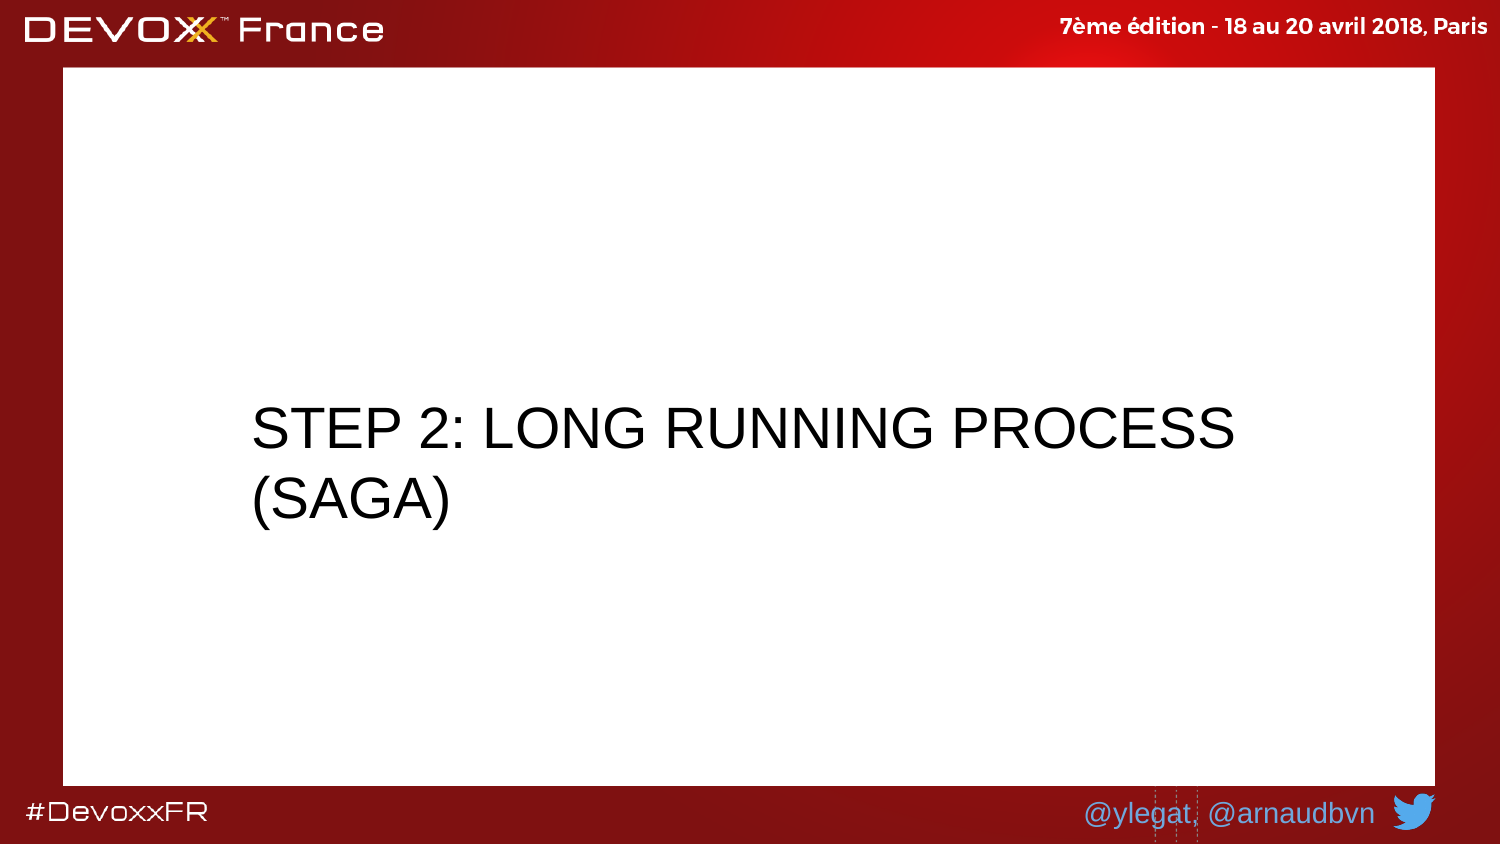

# STEP 2: LONG RUNNING PROCESS (SAGA)
@ylegat, @arnaudbvn